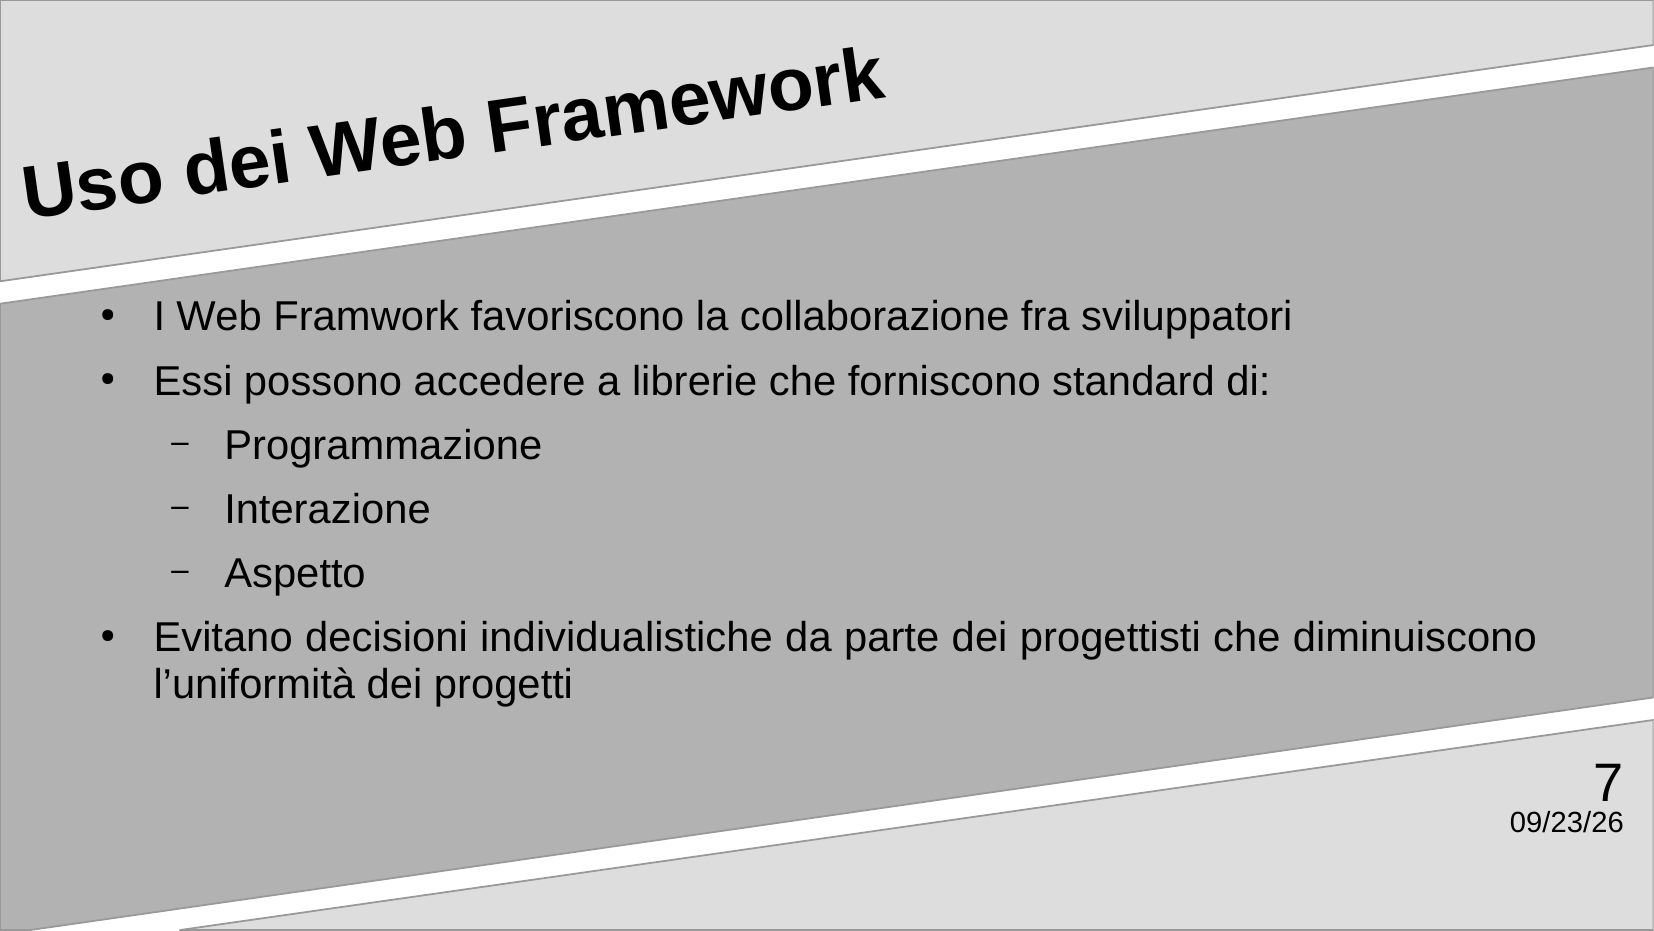

# Uso dei Web Framework
I Web Framwork favoriscono la collaborazione fra sviluppatori
Essi possono accedere a librerie che forniscono standard di:
Programmazione
Interazione
Aspetto
Evitano decisioni individualistiche da parte dei progettisti che diminuiscono l’uniformità dei progetti
7